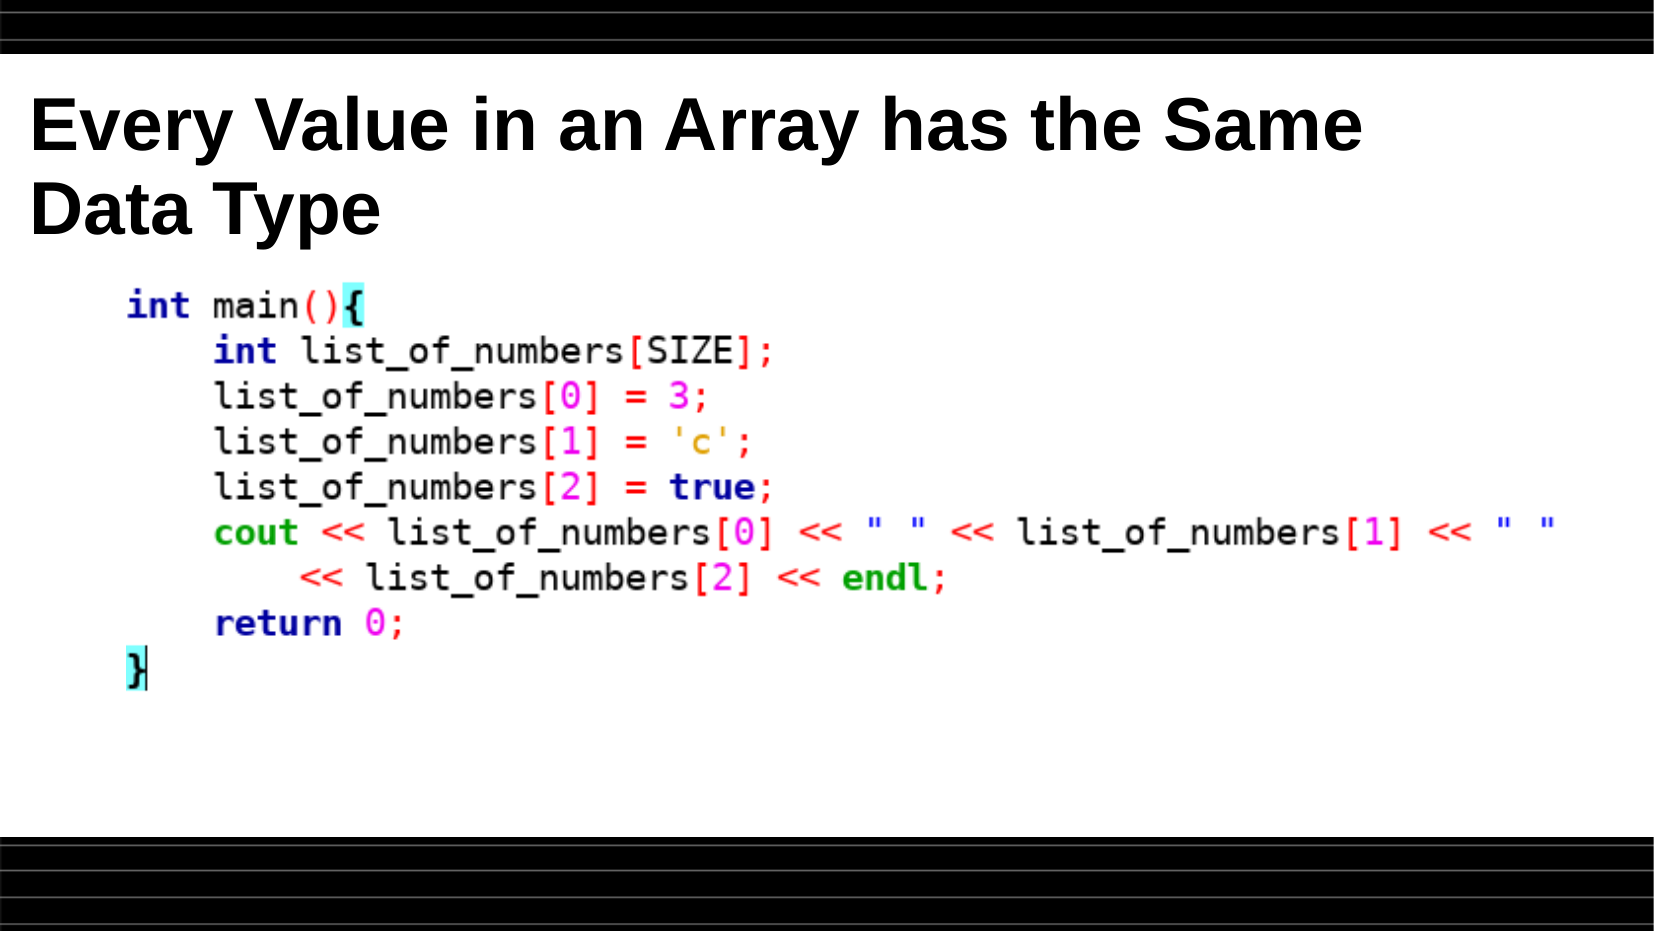

Every Value in an Array has the Same
Data Type